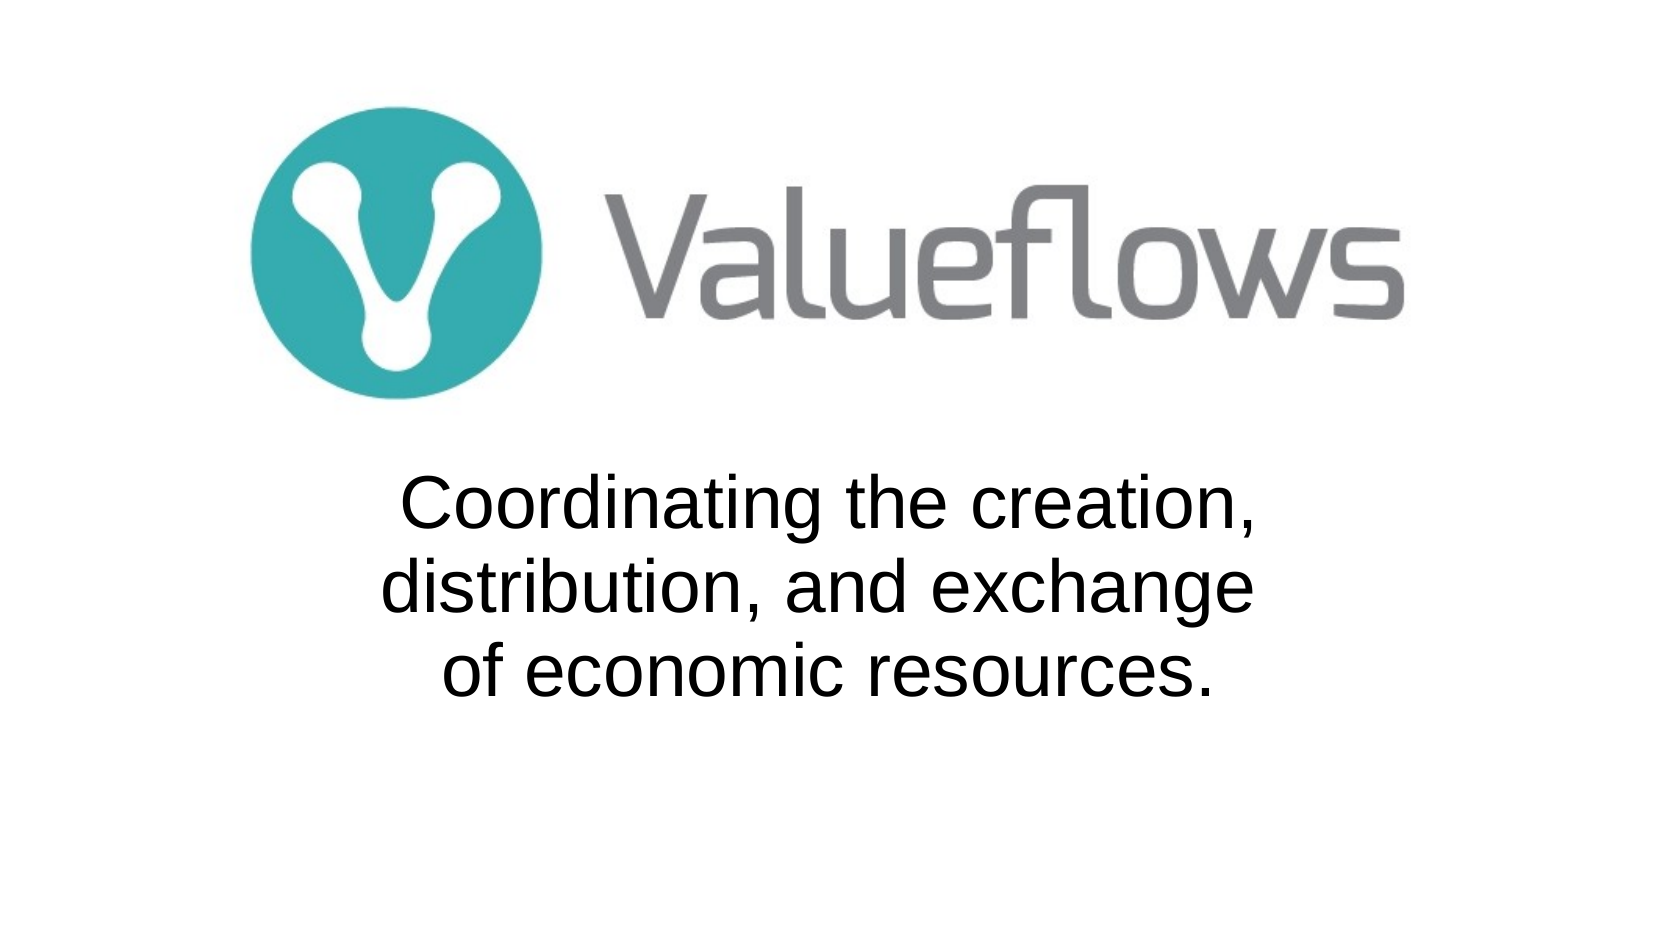

Coordinating the creation, distribution, and exchange
of economic resources.